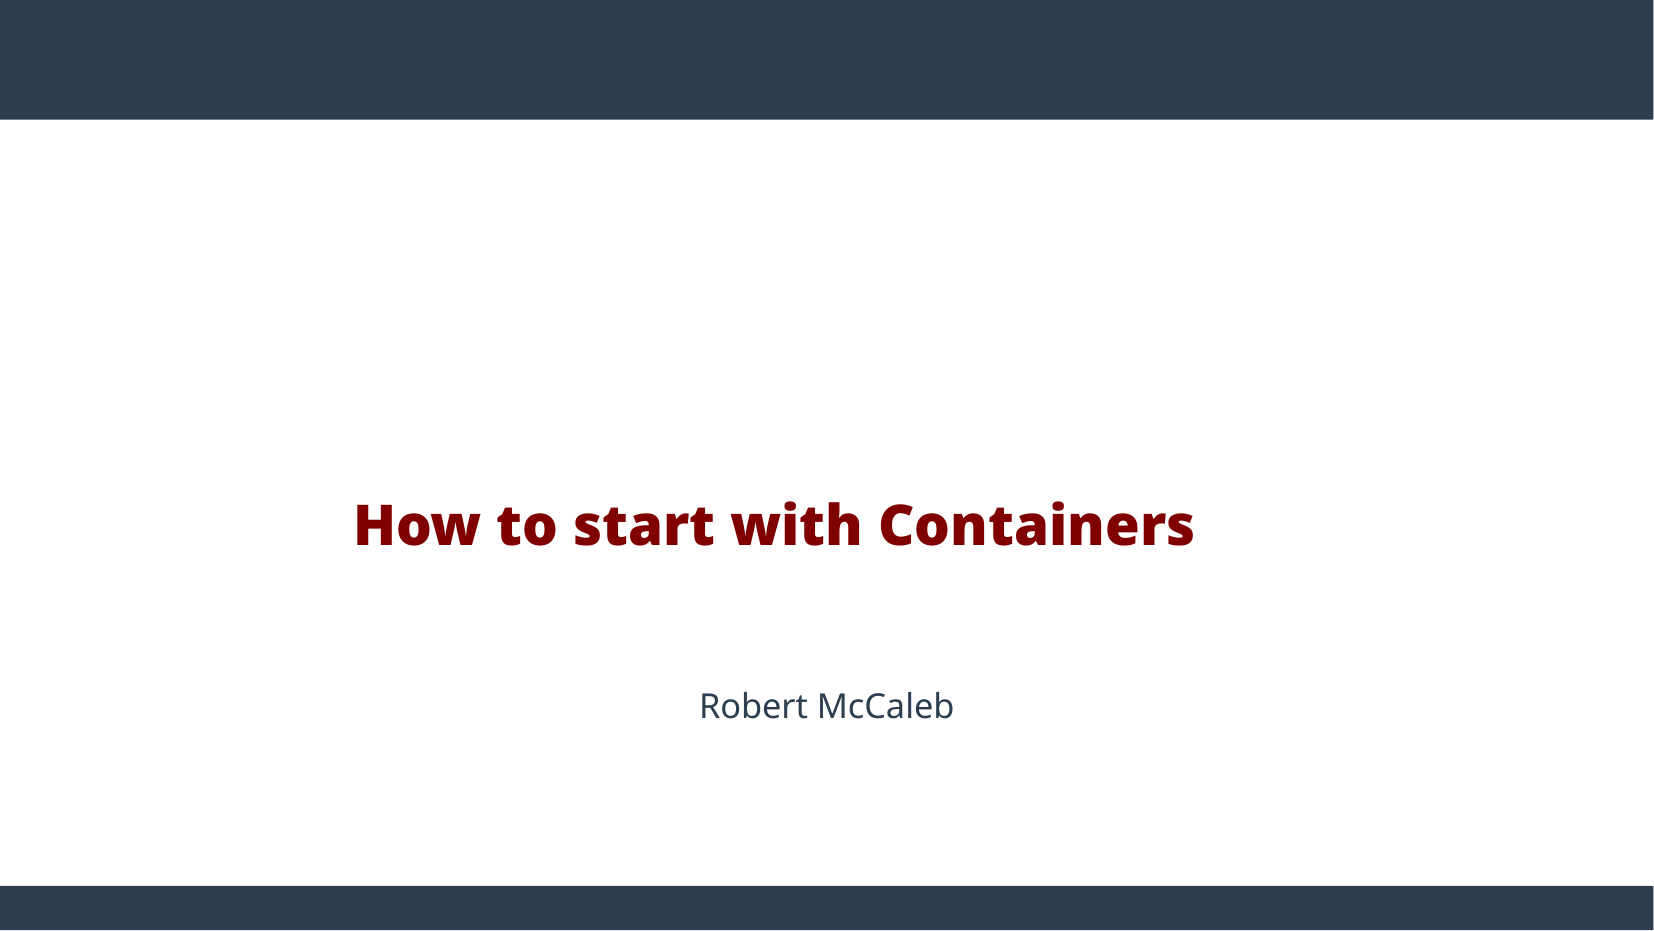

# How to start with Containers
Robert McCaleb